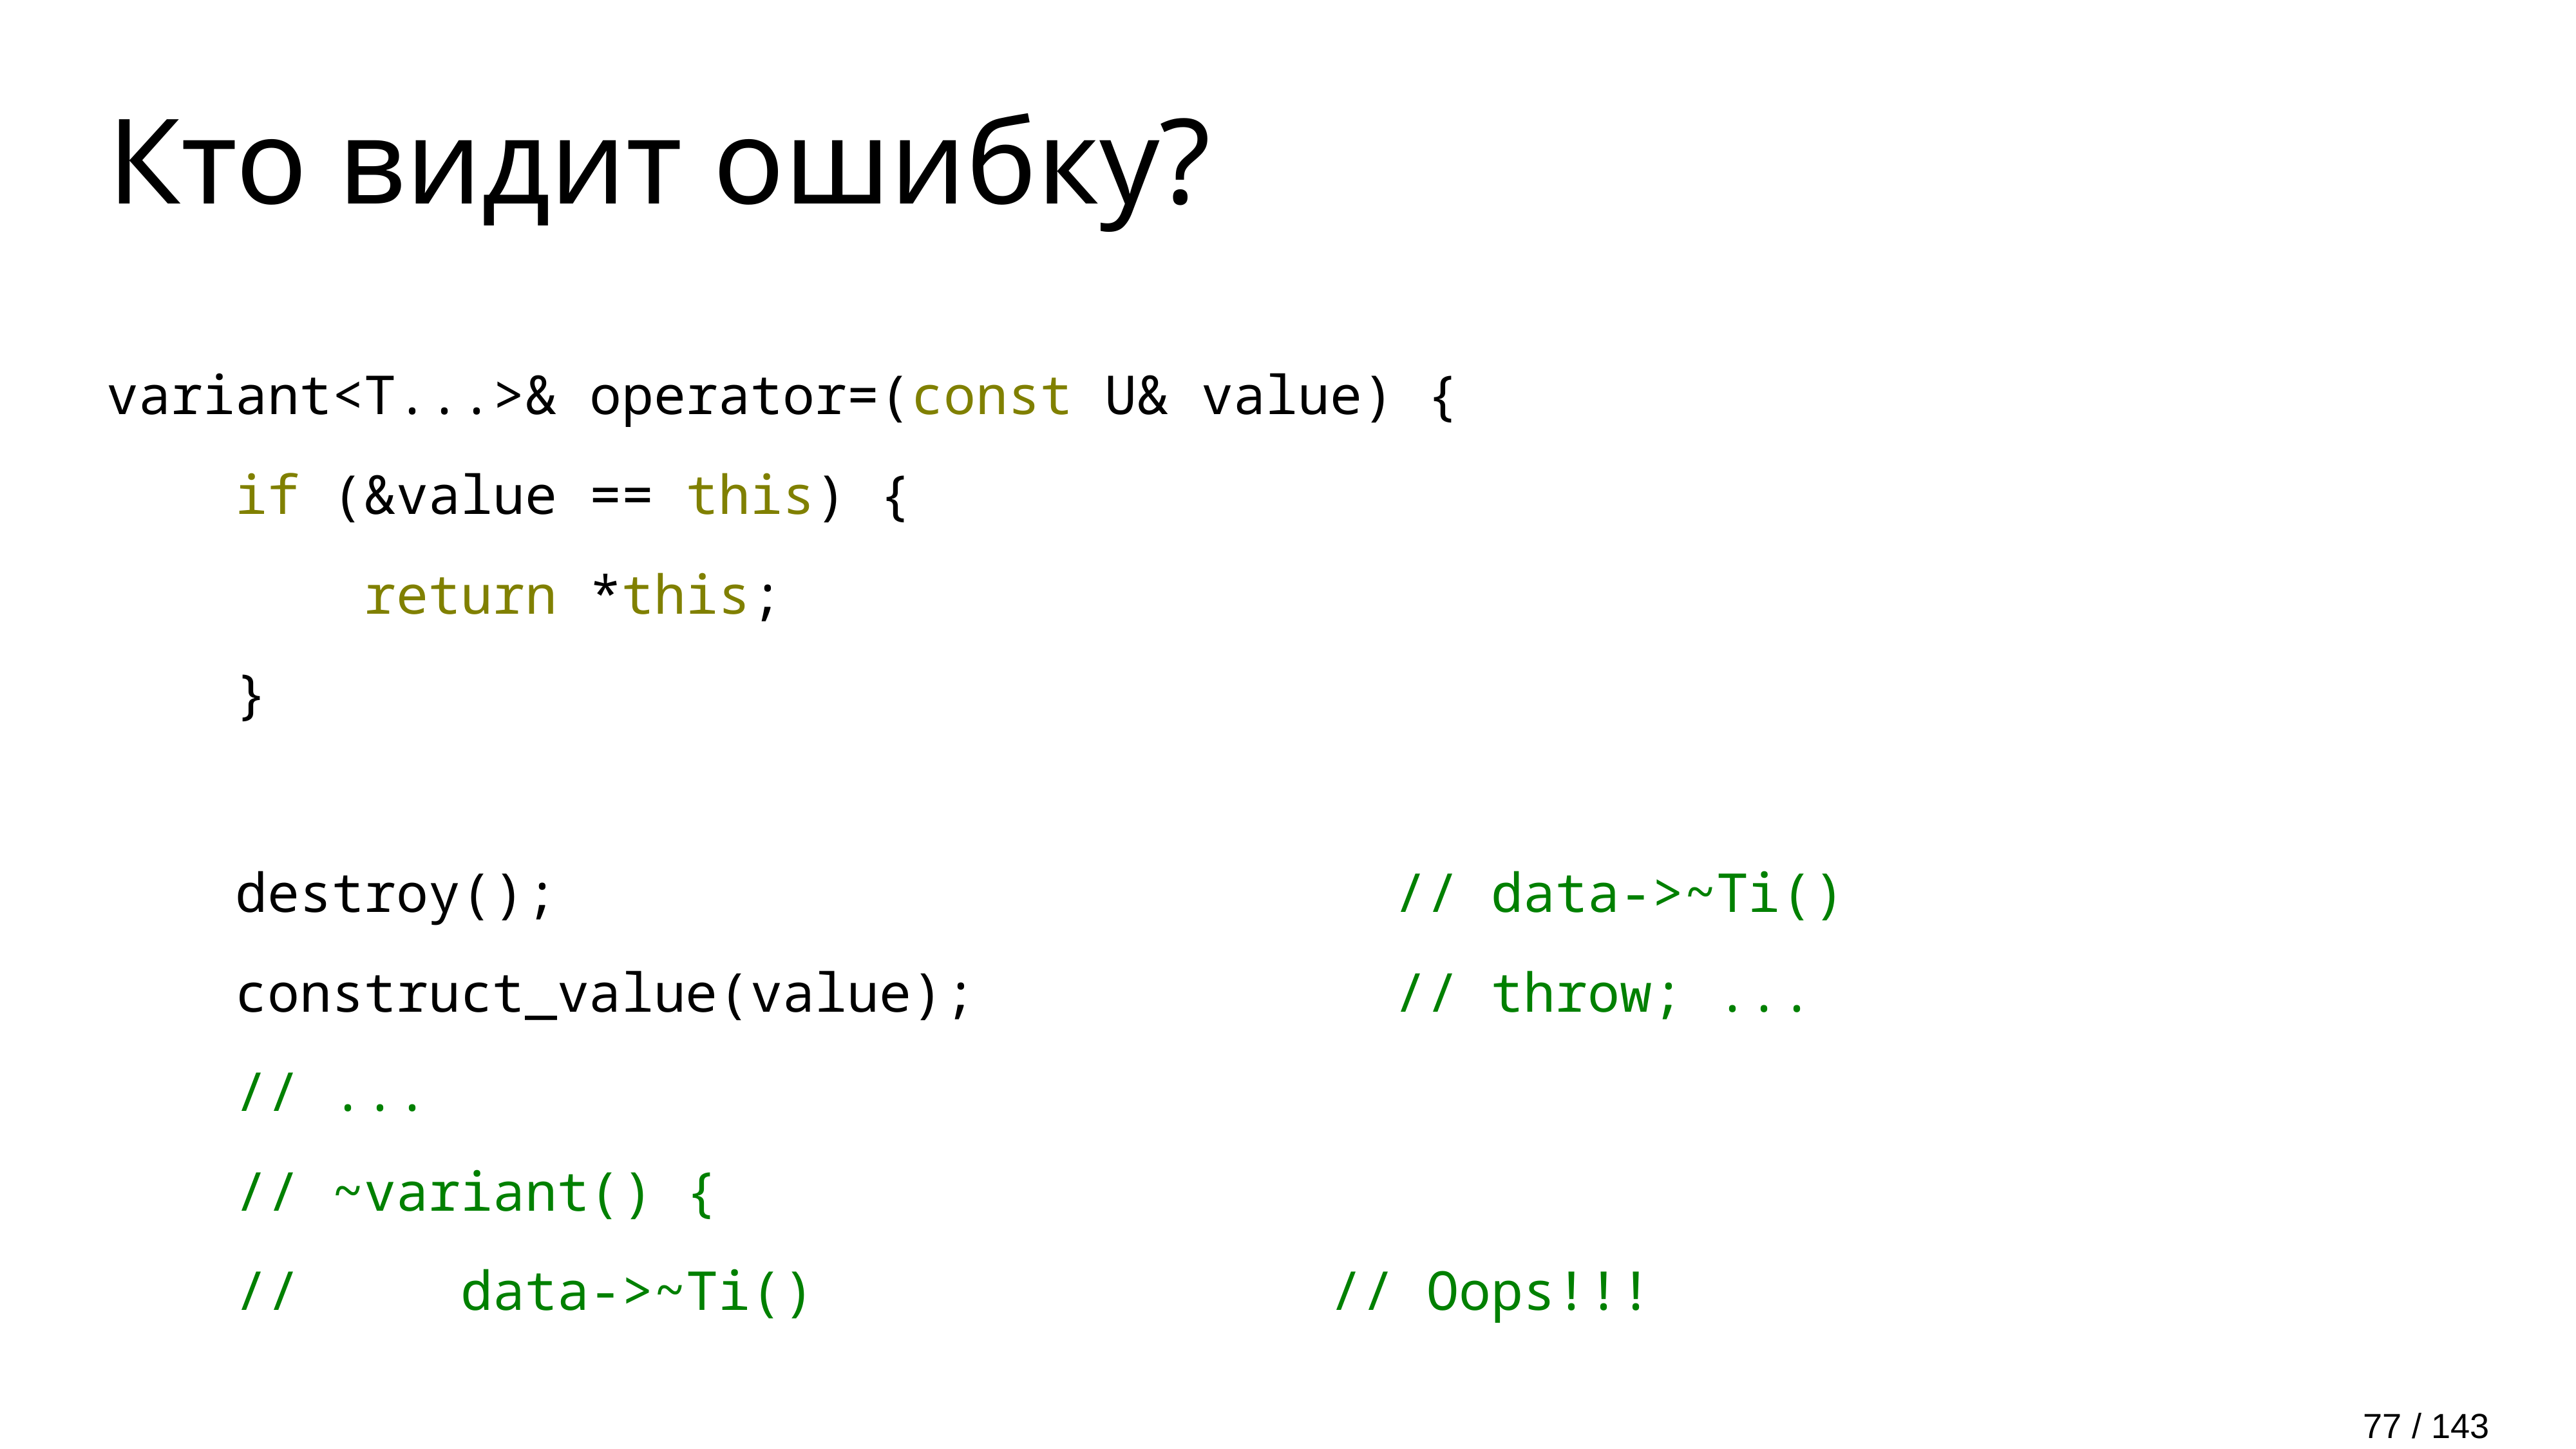

# Кто видит ошибку?
variant<T...>& operator=(const U& value) {
 if (&value == this) {
 return *this;
 }
 destroy(); // data->~Ti()
 construct_value(value); // throw; ...
 // ...
 // ~variant() {
 // data->~Ti() // Oops!!!